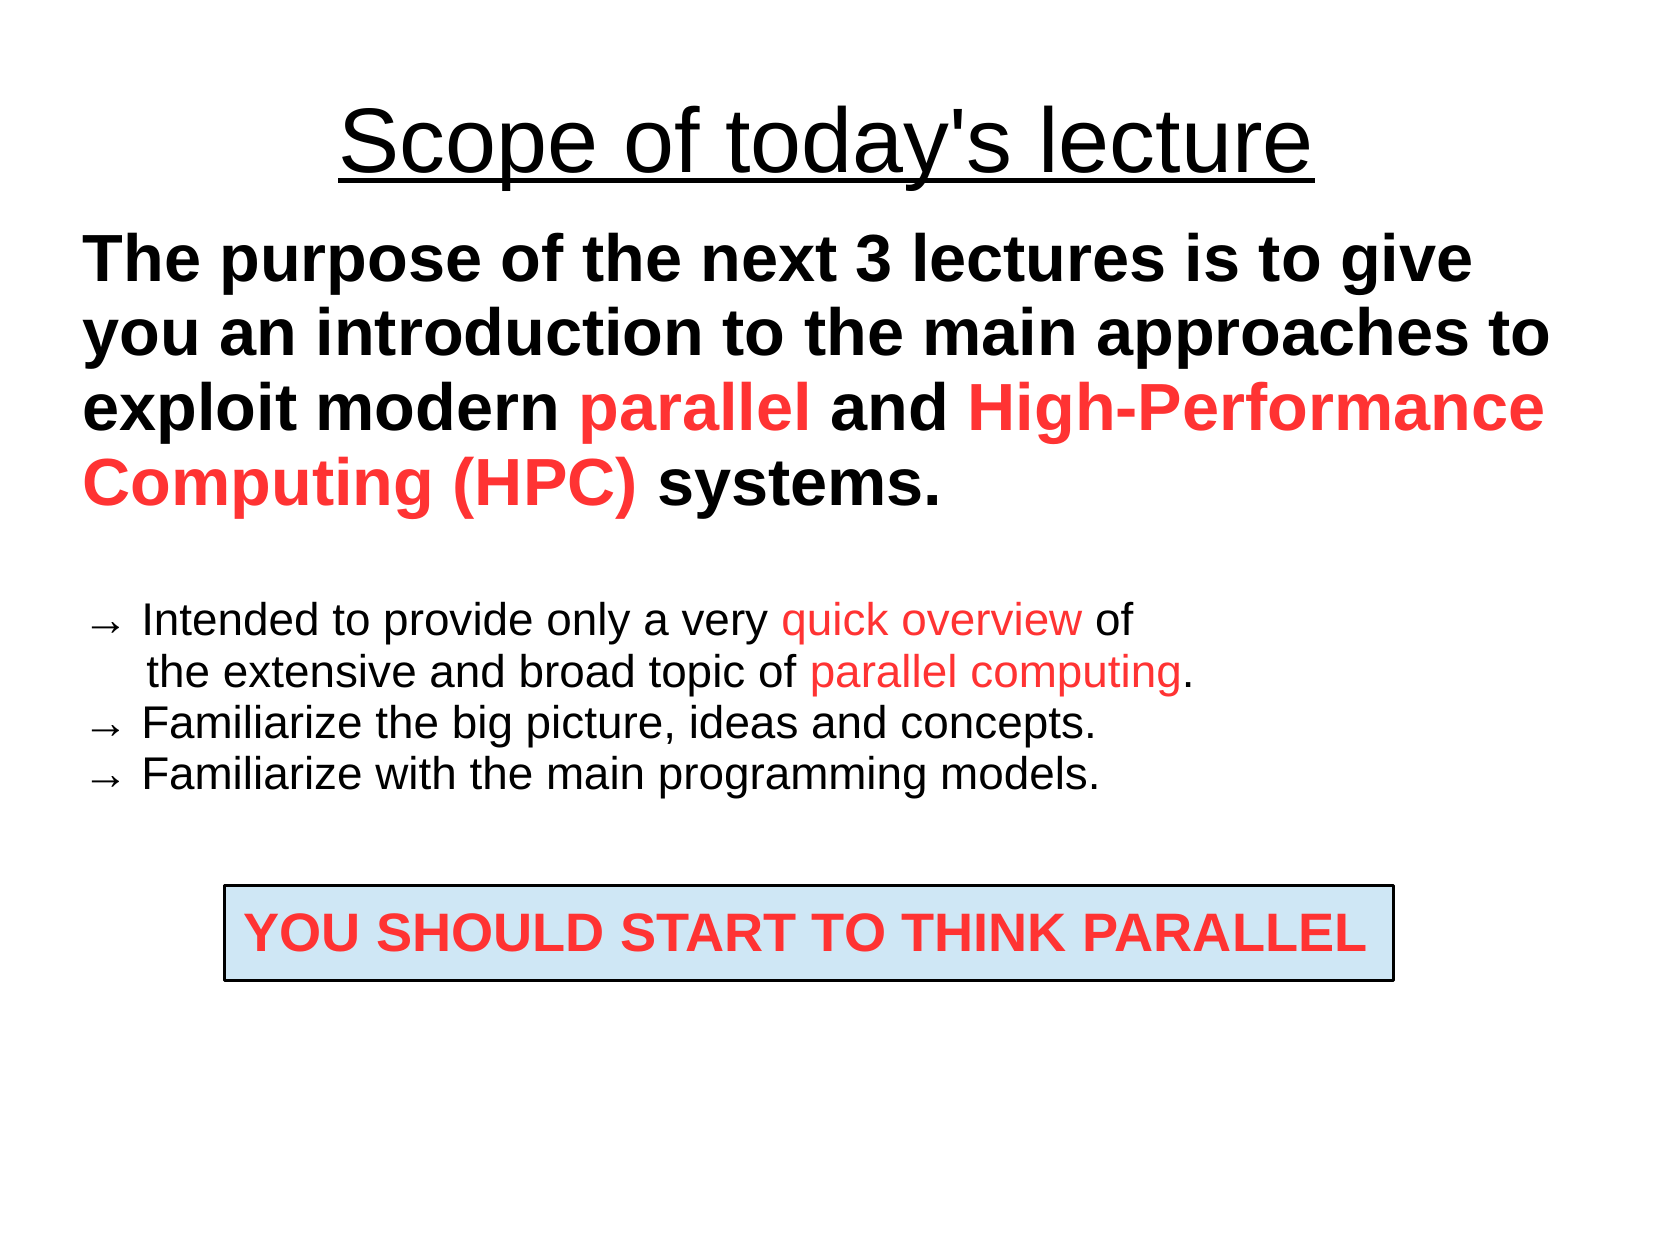

# Scope of today's lecture
The purpose of the next 3 lectures is to give you an introduction to the main approaches to exploit modern parallel and High-Performance Computing (HPC) systems.
→ Intended to provide only a very quick overview of
 the extensive and broad topic of parallel computing.
→ Familiarize the big picture, ideas and concepts.
→ Familiarize with the main programming models.
YOU SHOULD START TO THINK PARALLEL